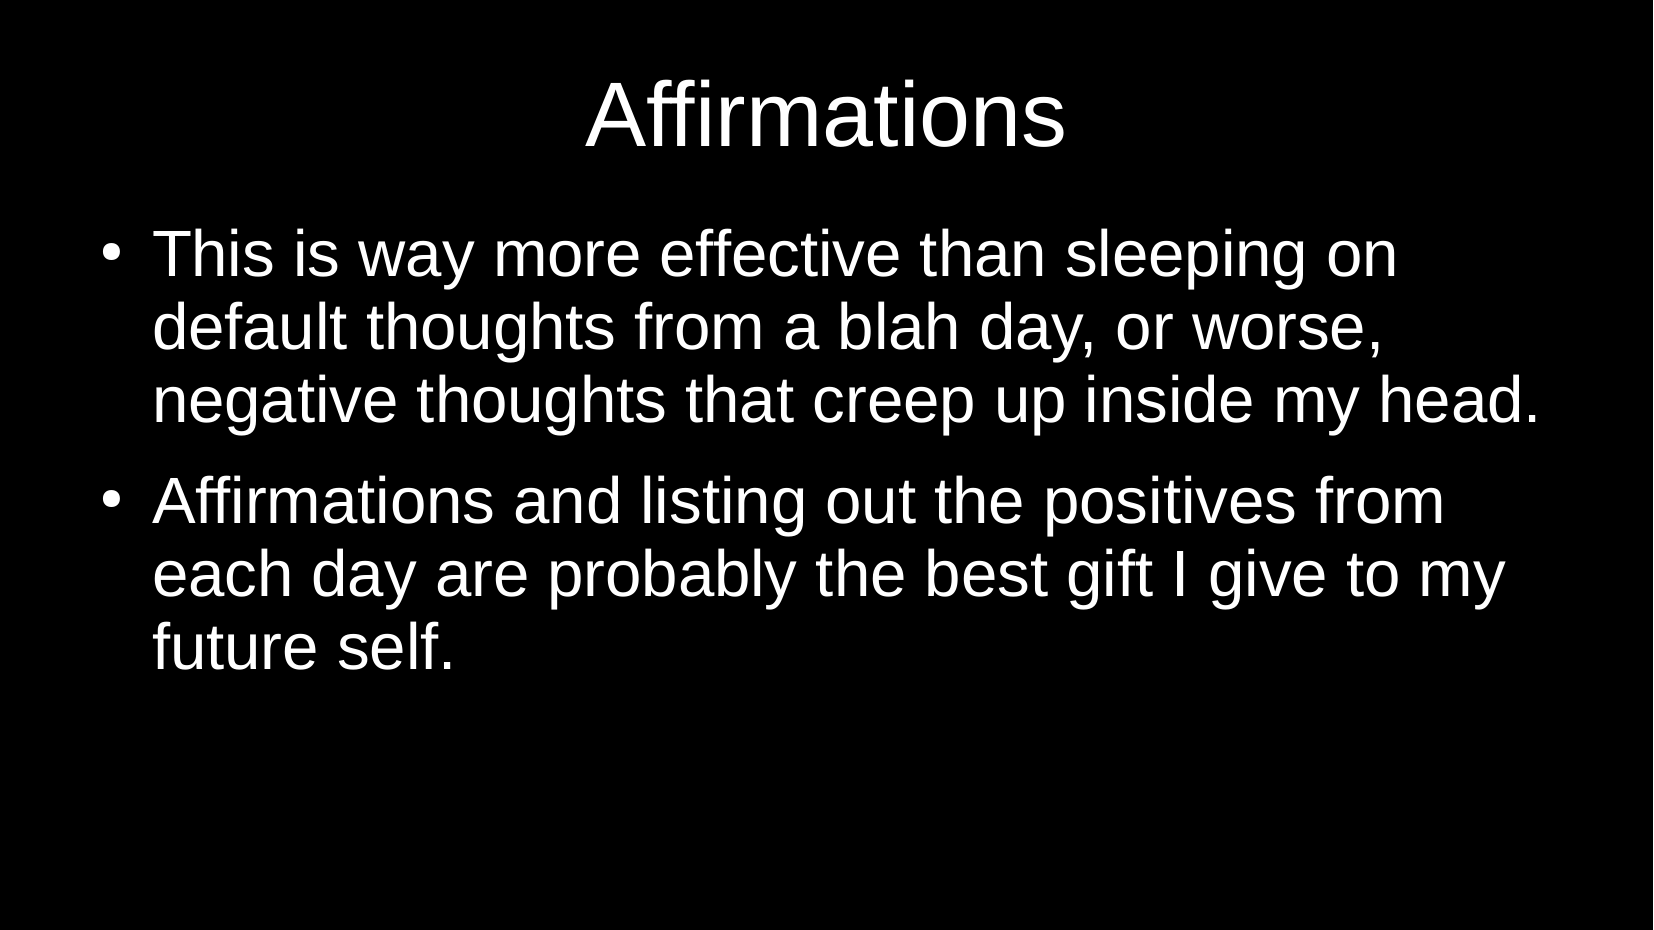

# Affirmations
This is way more effective than sleeping on default thoughts from a blah day, or worse, negative thoughts that creep up inside my head.
Affirmations and listing out the positives from each day are probably the best gift I give to my future self.